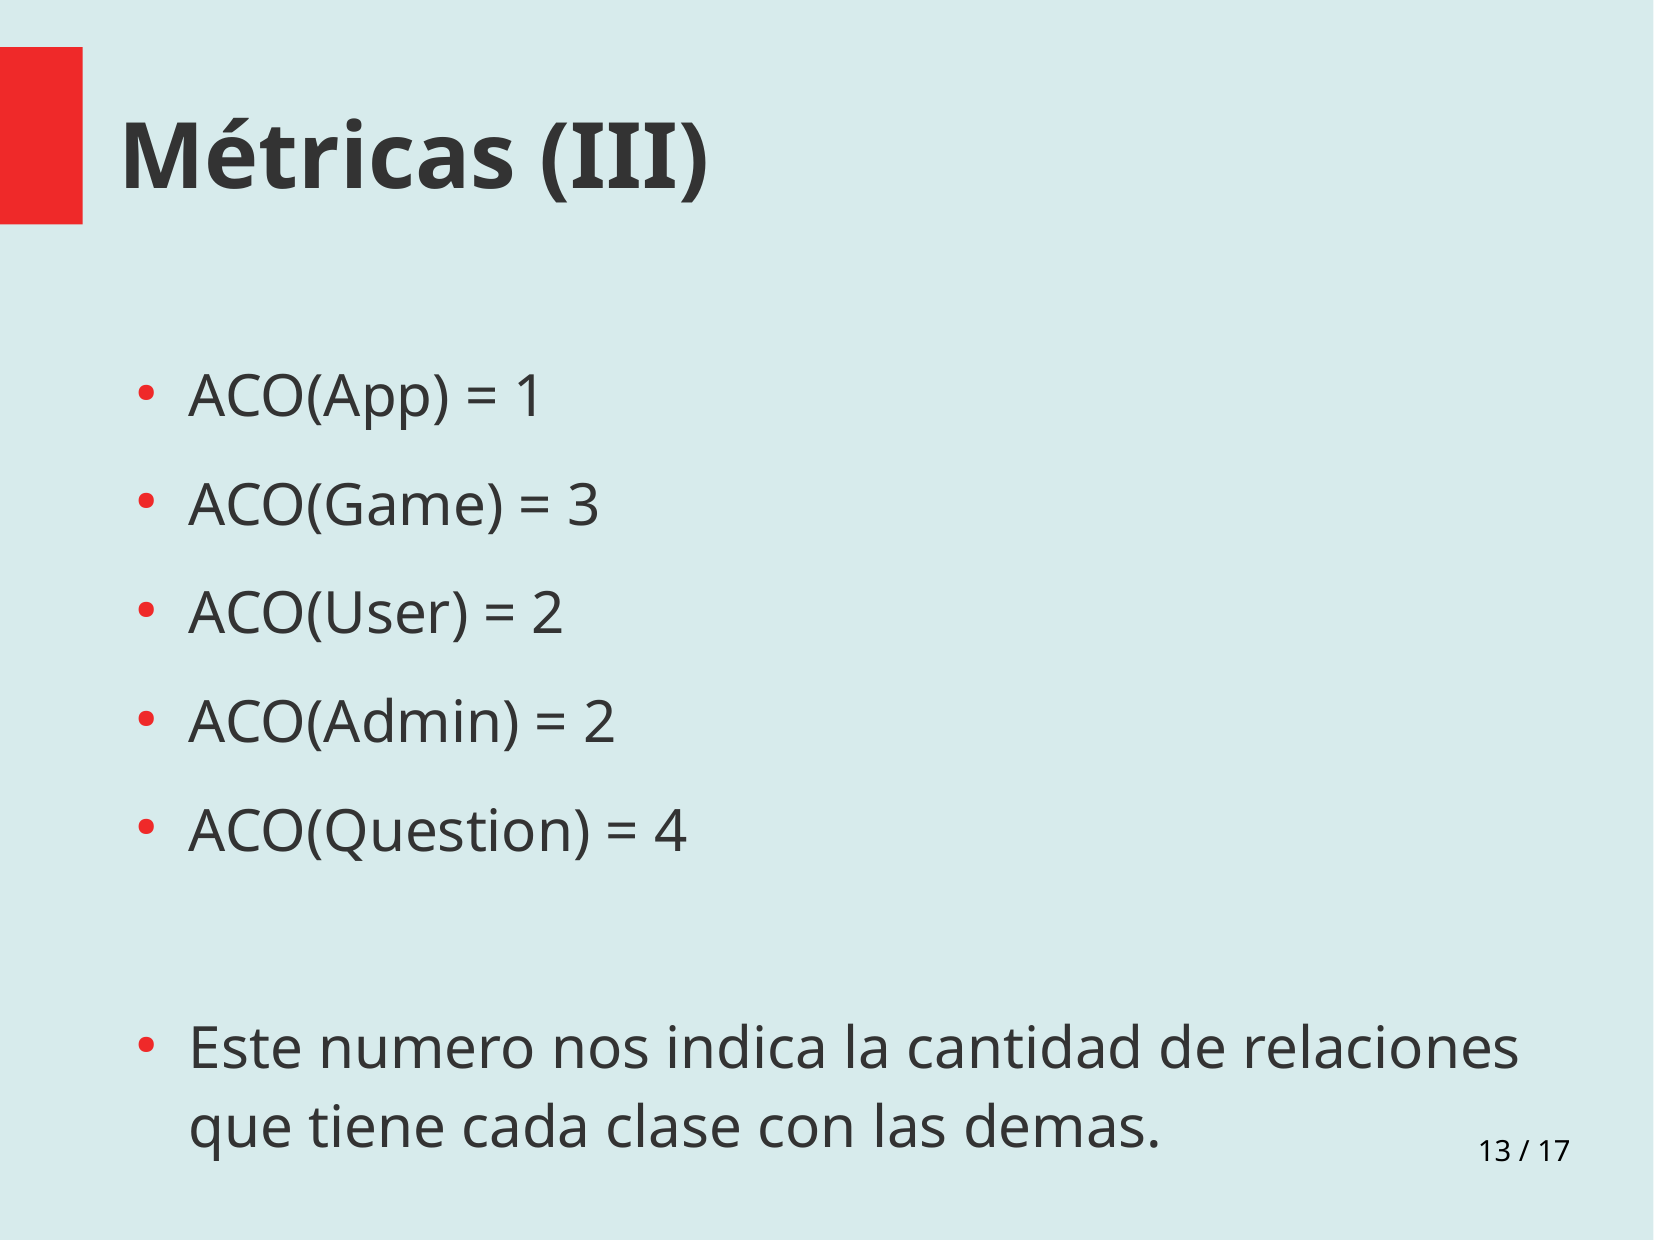

# Métricas (III)
ACO(App) = 1
ACO(Game) = 3
ACO(User) = 2
ACO(Admin) = 2
ACO(Question) = 4
Este numero nos indica la cantidad de relaciones que tiene cada clase con las demas.
13